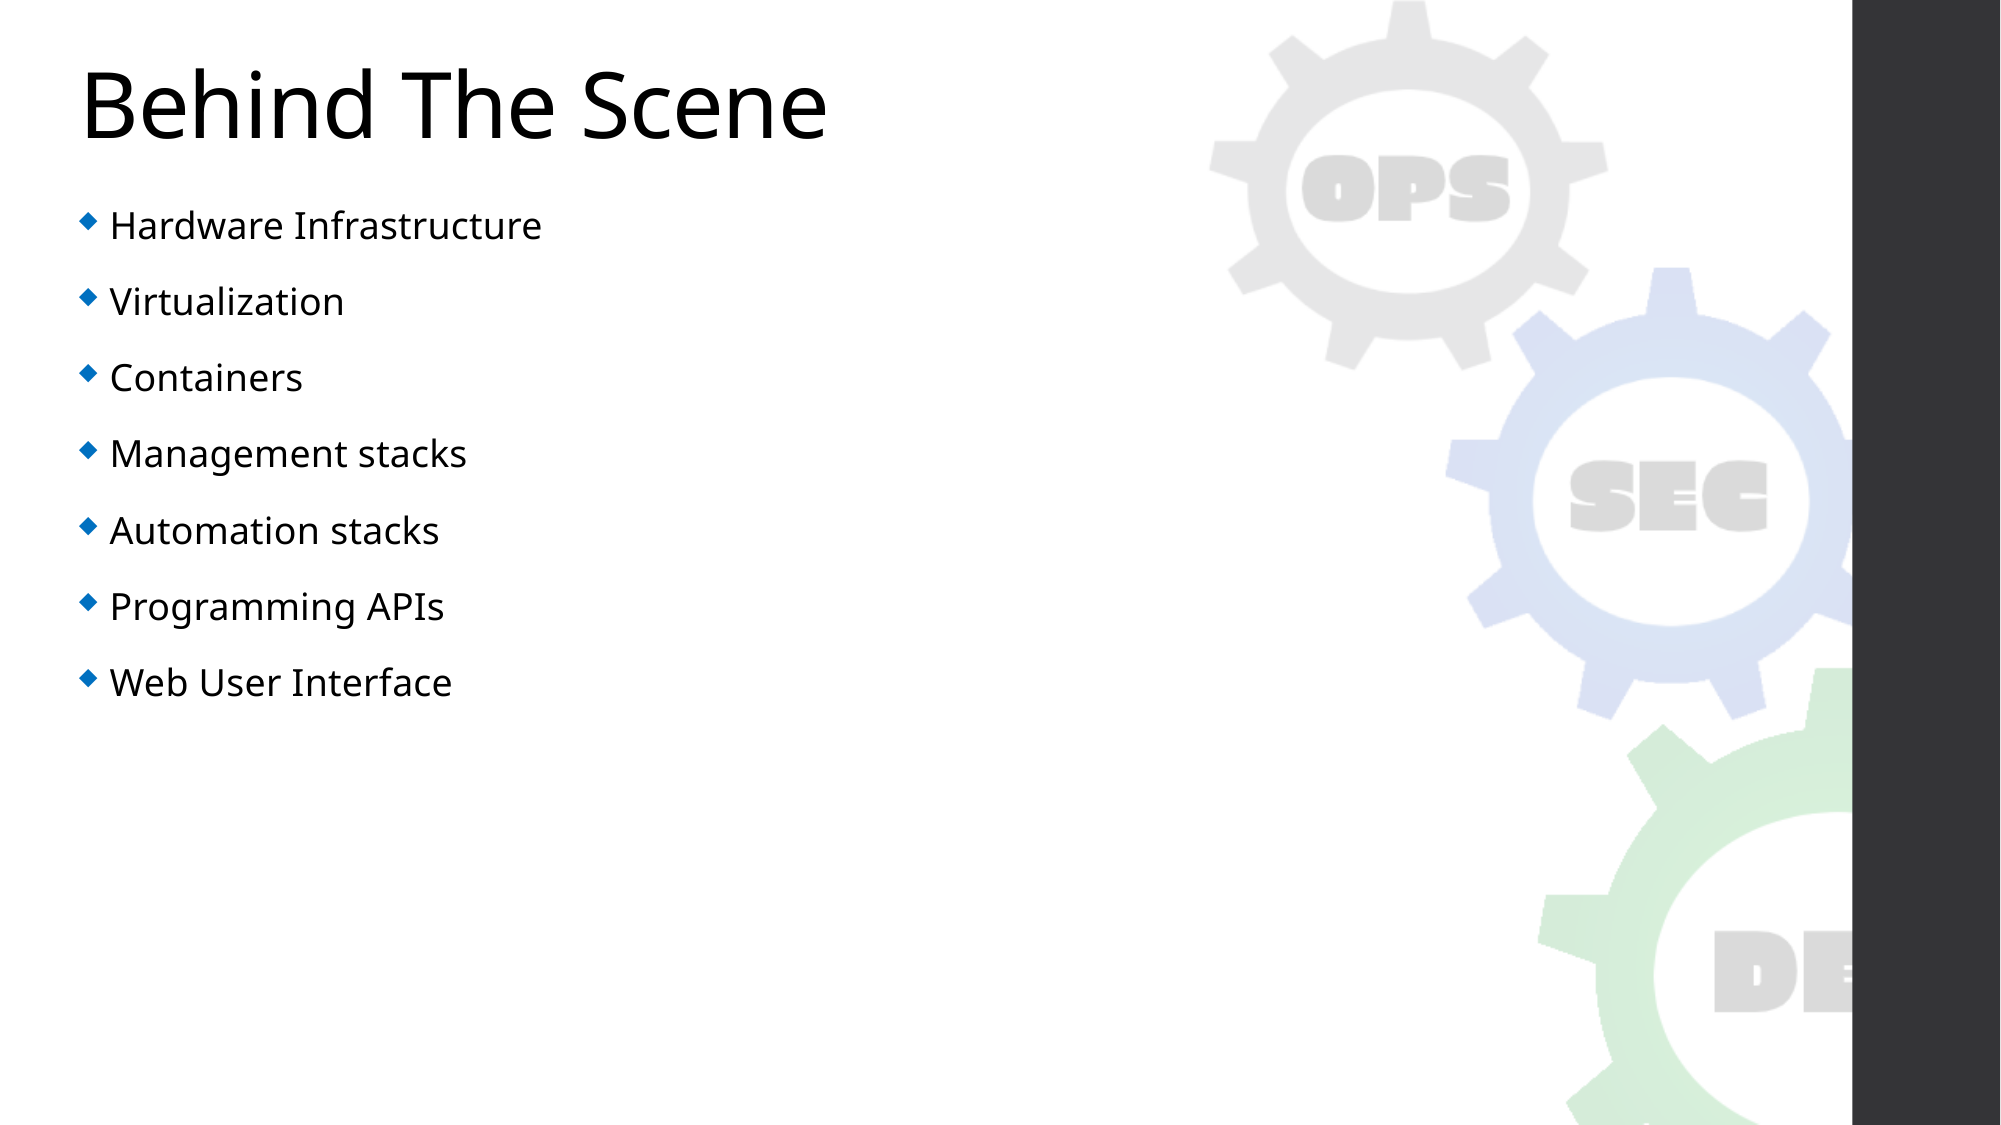

# Behind The Scene
Hardware Infrastructure
Virtualization
Containers
Management stacks
Automation stacks
Programming APIs
Web User Interface